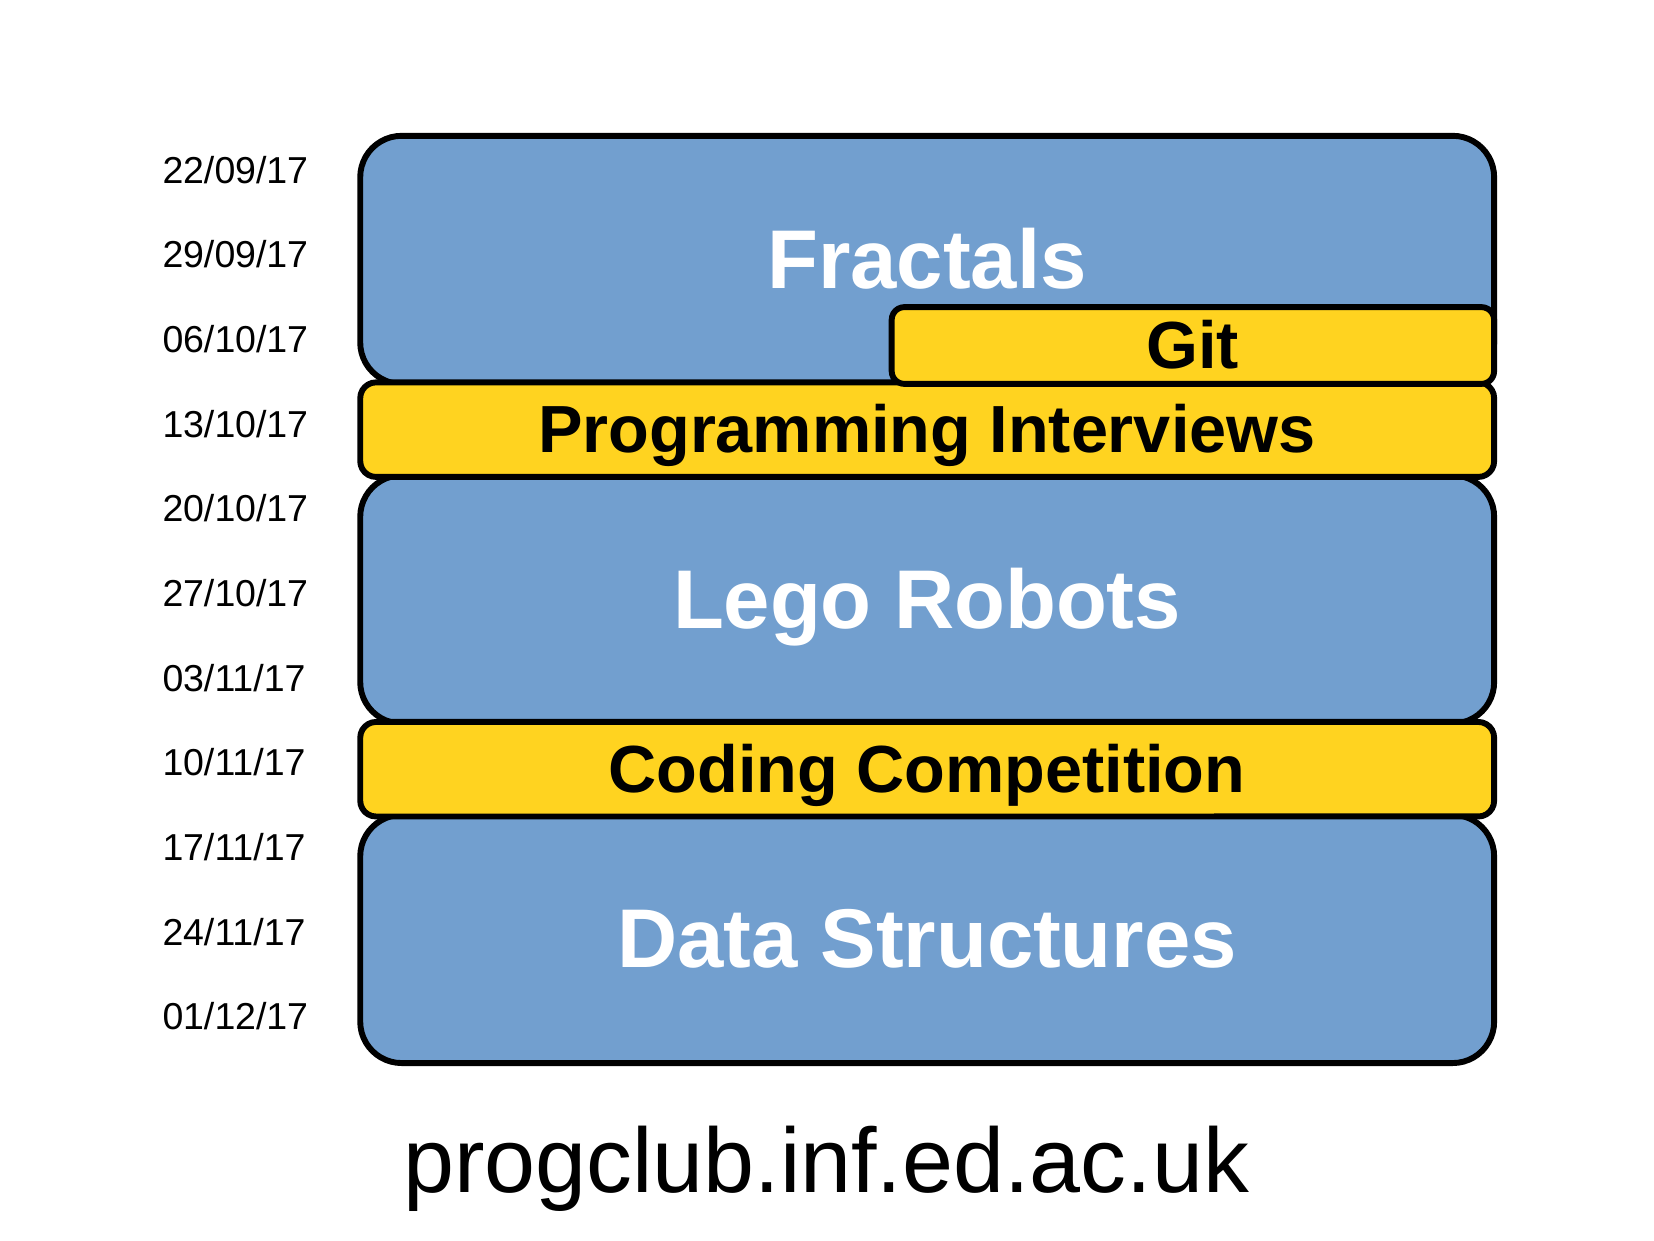

Fractals
22/09/17
29/09/17
Git
06/10/17
Programming Interviews
13/10/17
Lego Robots
20/10/17
27/10/17
03/11/17
Coding Competition
10/11/17
Data Structures
17/11/17
24/11/17
01/12/17
progclub.inf.ed.ac.uk